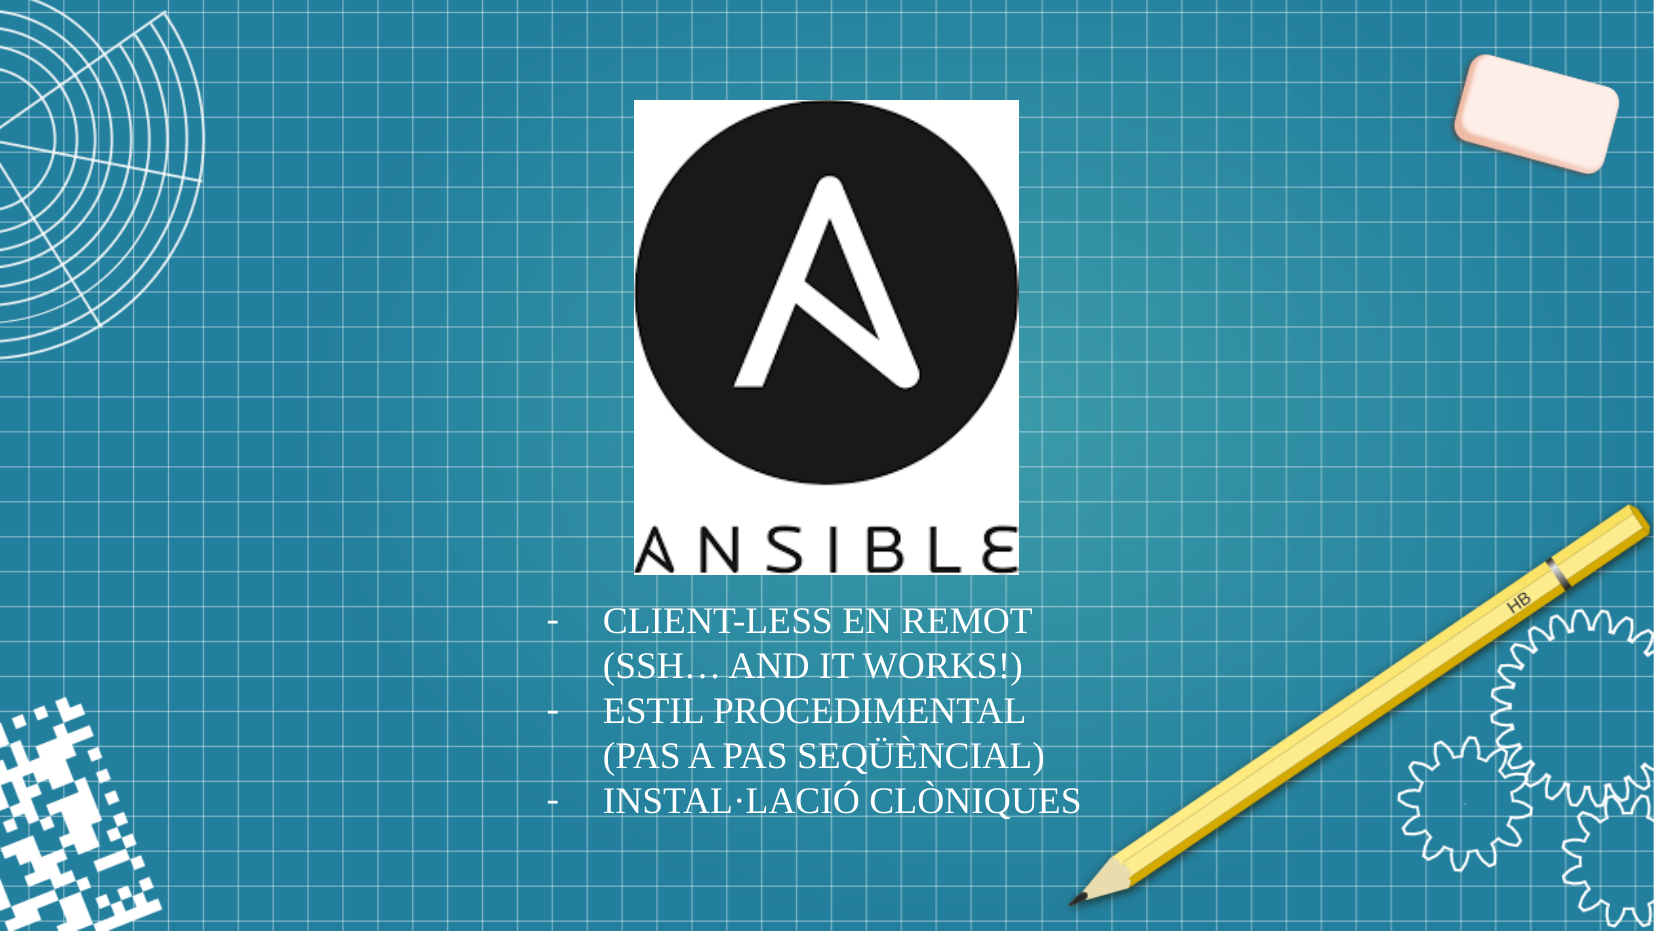

CLIENT-LESS EN REMOT
(SSH… AND IT WORKS!)
ESTIL PROCEDIMENTAL
(PAS A PAS SEQÜÈNCIAL)
INSTAL·LACIÓ CLÒNIQUES